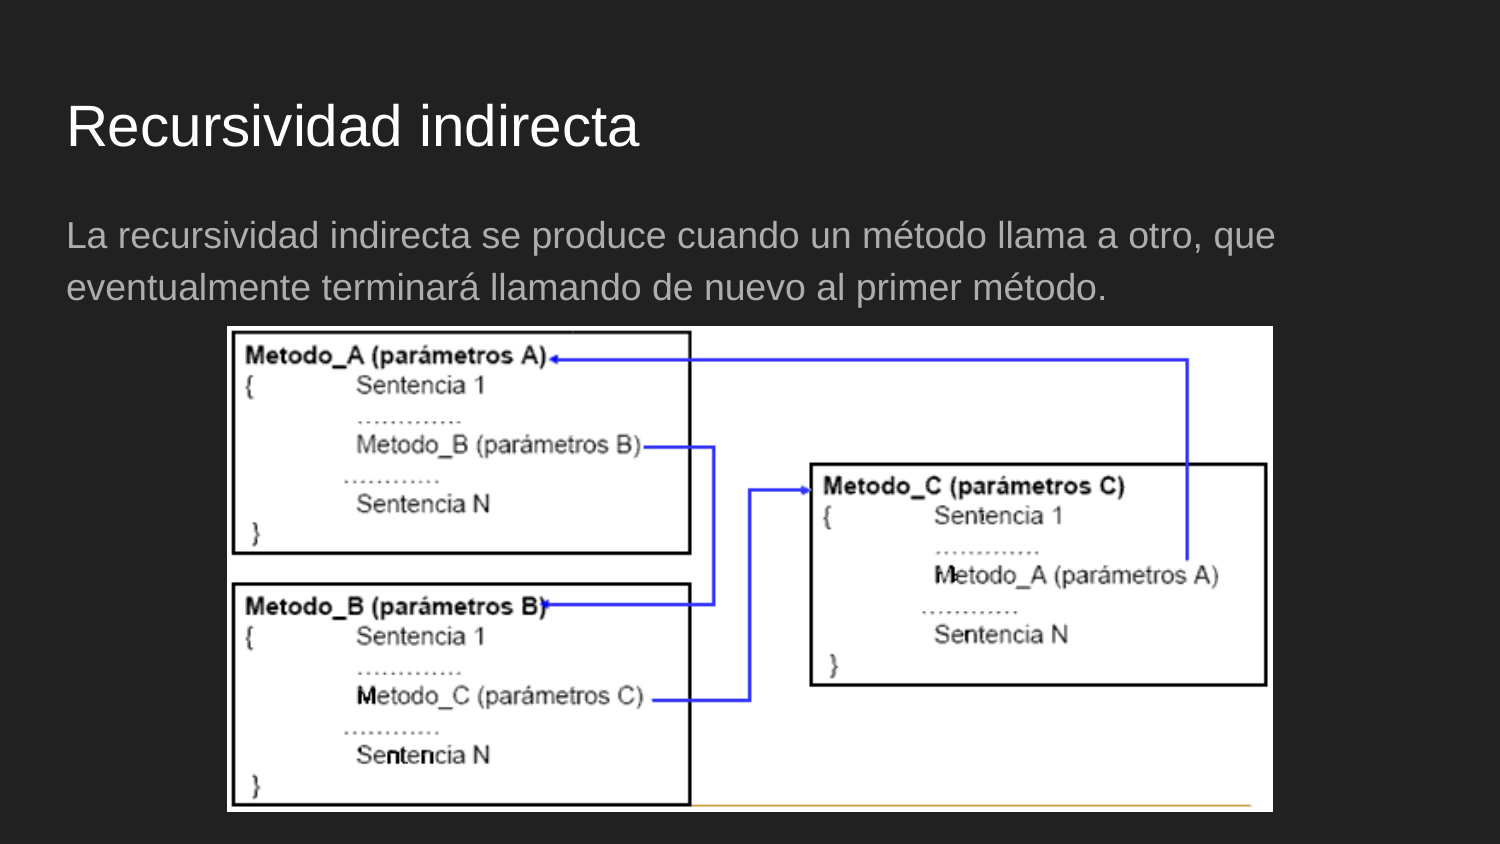

# Recursividad indirecta
La recursividad indirecta se produce cuando un método llama a otro, que eventualmente terminará llamando de nuevo al primer método.